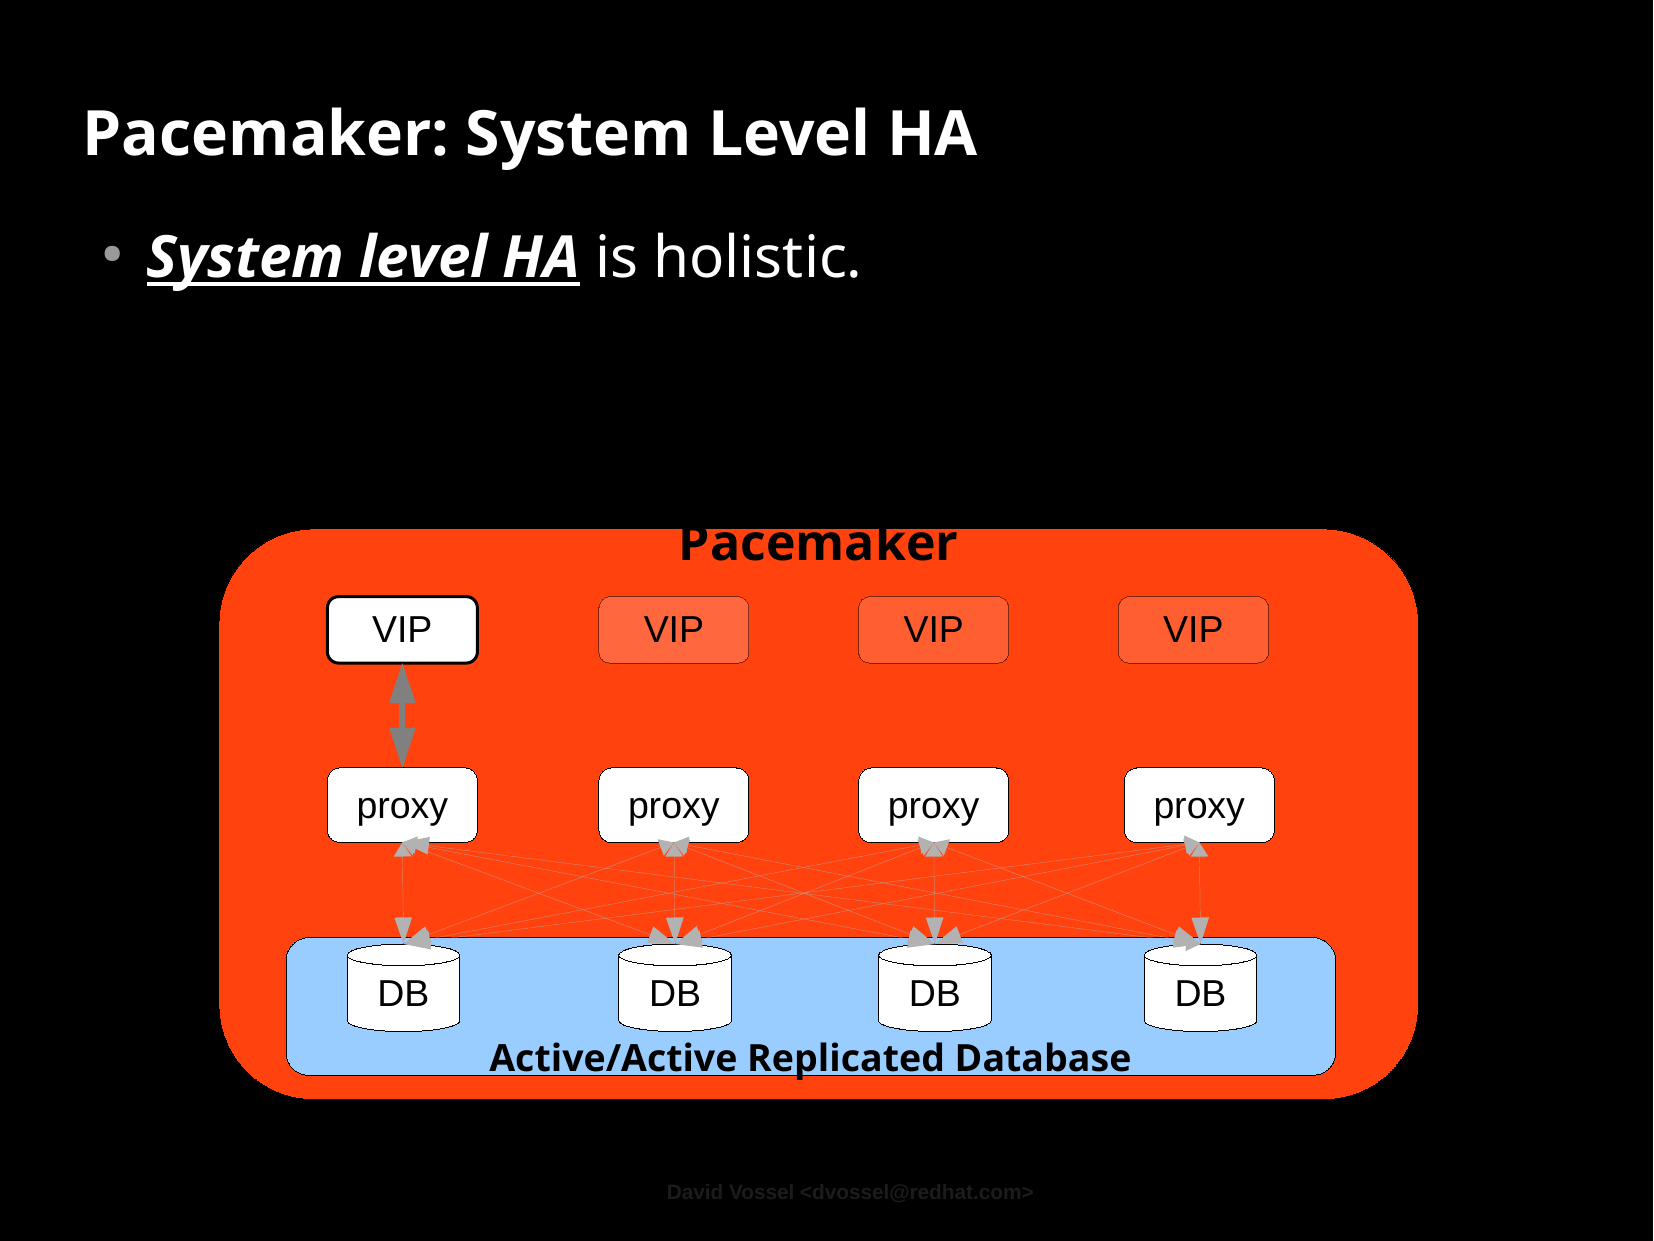

# Pacemaker: System Level HA
System level HA is holistic.
Pacemaker
Pacemaker
VIP
VIP
VIP
VIP
VIP
VIP
VIP
VIP
proxy
proxy
proxy
proxy
proxy
proxy
proxy
proxy
Active/Active Replicated Database
Active/Active Replicated Database
DB
DB
DB
DB
DB
DB
DB
DB